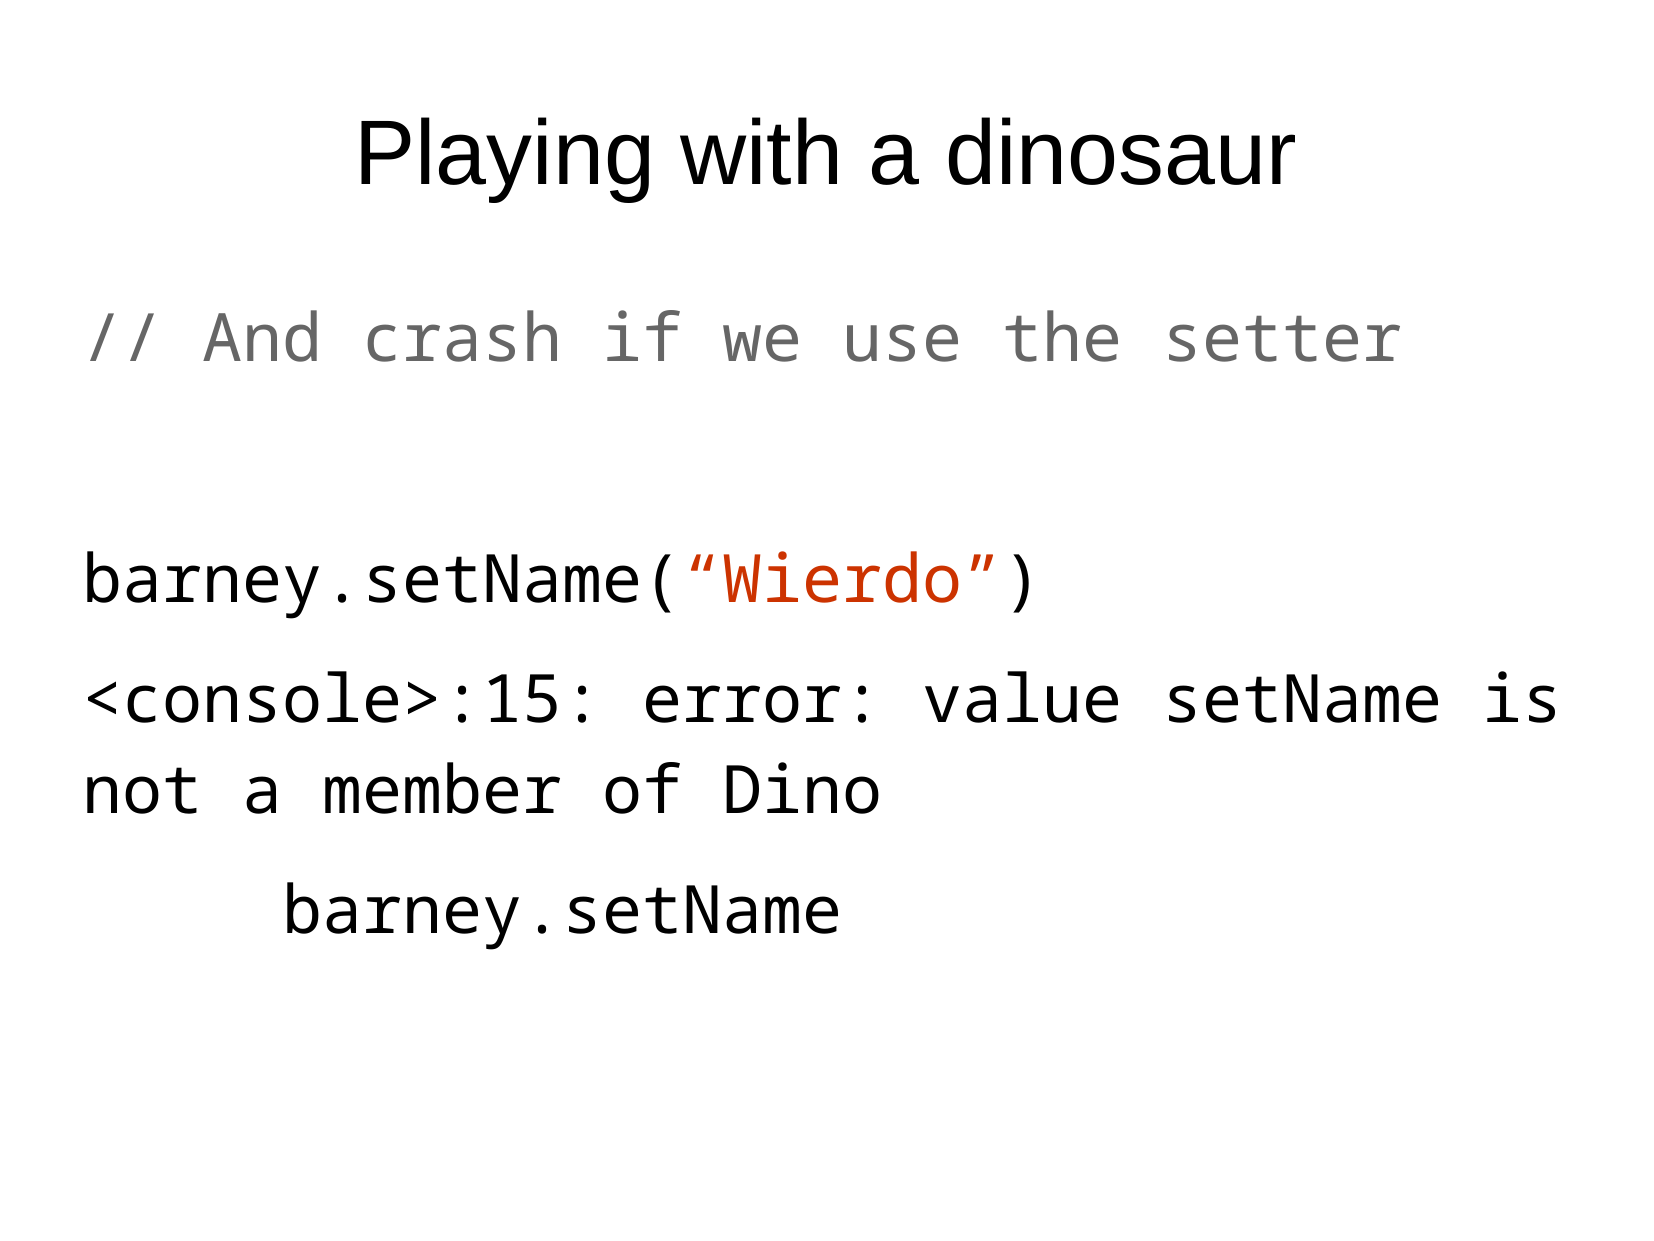

# Playing with a dinosaur
// And crash if we use the setter
barney.setName(“Wierdo”)
<console>:15: error: value setName is not a member of Dino
 barney.setName